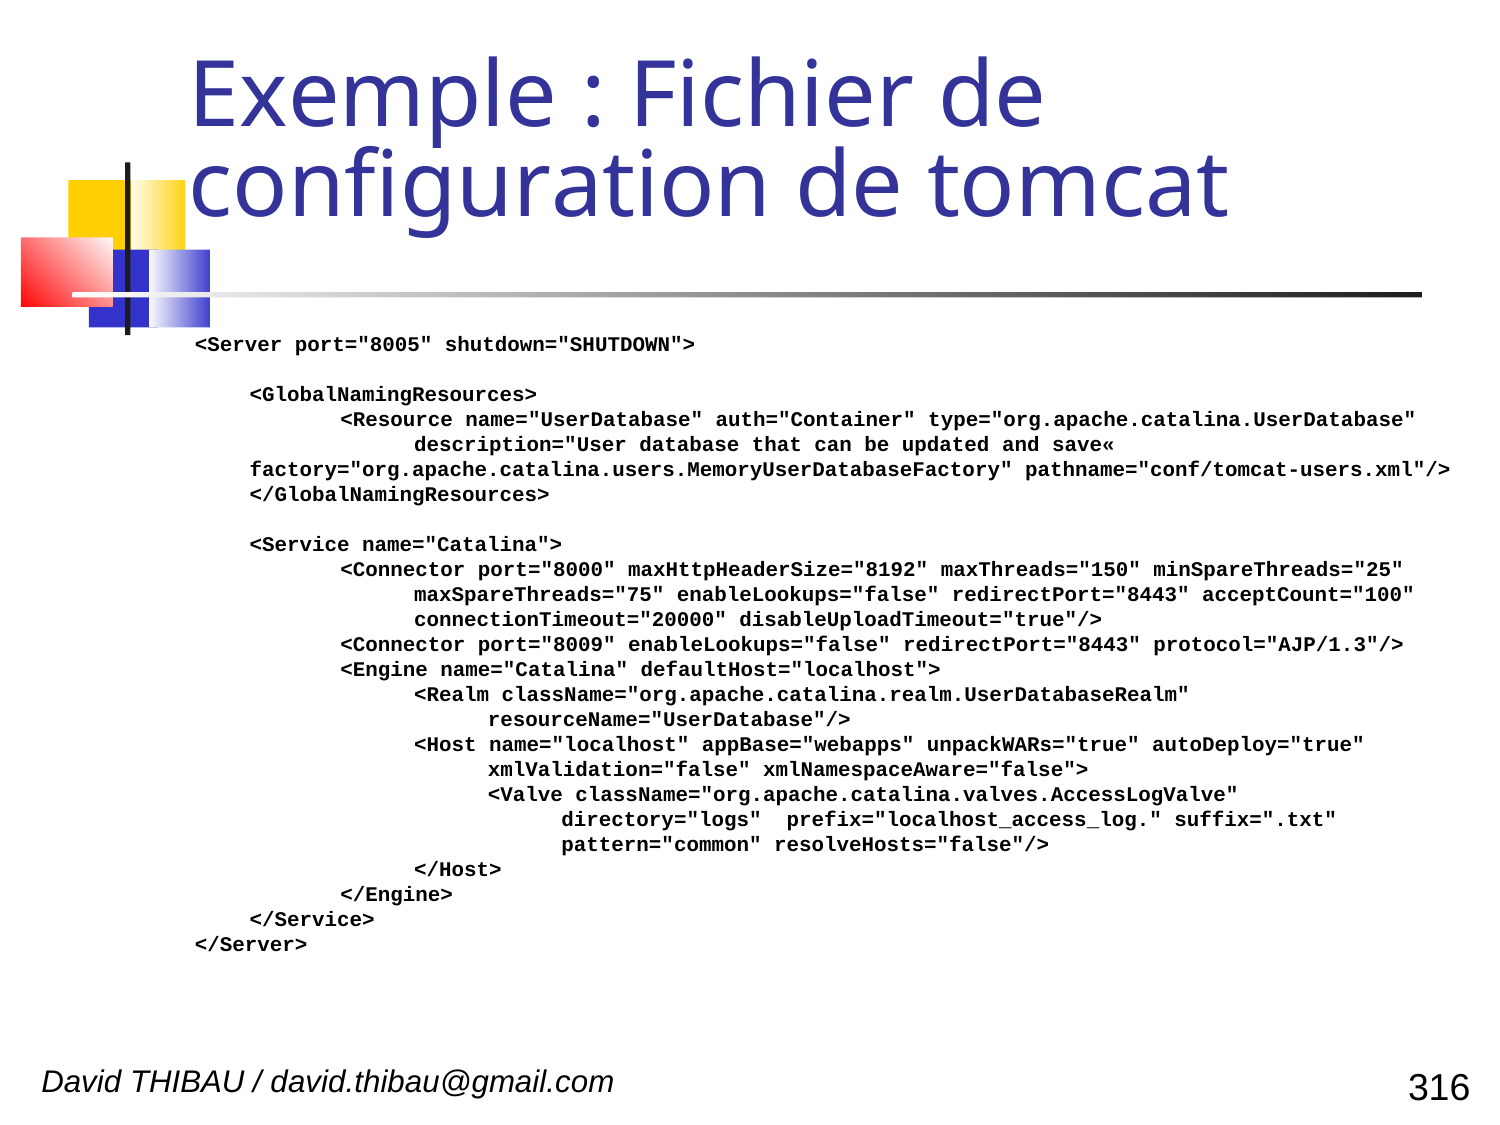

# Exemple : Fichier de configuration de tomcat
<Server port="8005" shutdown="SHUTDOWN">
	<GlobalNamingResources>
			<Resource name="UserDatabase" auth="Container" type="org.apache.catalina.UserDatabase"
			description="User database that can be updated and save« 
factory="org.apache.catalina.users.MemoryUserDatabaseFactory" pathname="conf/tomcat-users.xml"/>
	</GlobalNamingResources>
	<Service name="Catalina">
			<Connector port="8000" maxHttpHeaderSize="8192" maxThreads="150" minSpareThreads="25"
			maxSpareThreads="75" enableLookups="false" redirectPort="8443" acceptCount="100" 				connectionTimeout="20000" disableUploadTimeout="true"/>
			<Connector port="8009" enableLookups="false" redirectPort="8443" protocol="AJP/1.3"/>
			<Engine name="Catalina" defaultHost="localhost">
				<Realm className="org.apache.catalina.realm.UserDatabaseRealm"
				resourceName="UserDatabase"/>
				<Host name="localhost" appBase="webapps" unpackWARs="true" autoDeploy="true"
				xmlValidation="false" xmlNamespaceAware="false">
 			<Valve className="org.apache.catalina.valves.AccessLogValve"
 			directory="logs" prefix="localhost_access_log." suffix=".txt"
 			pattern="common" resolveHosts="false"/>
				</Host>
			</Engine>
	</Service>
</Server>